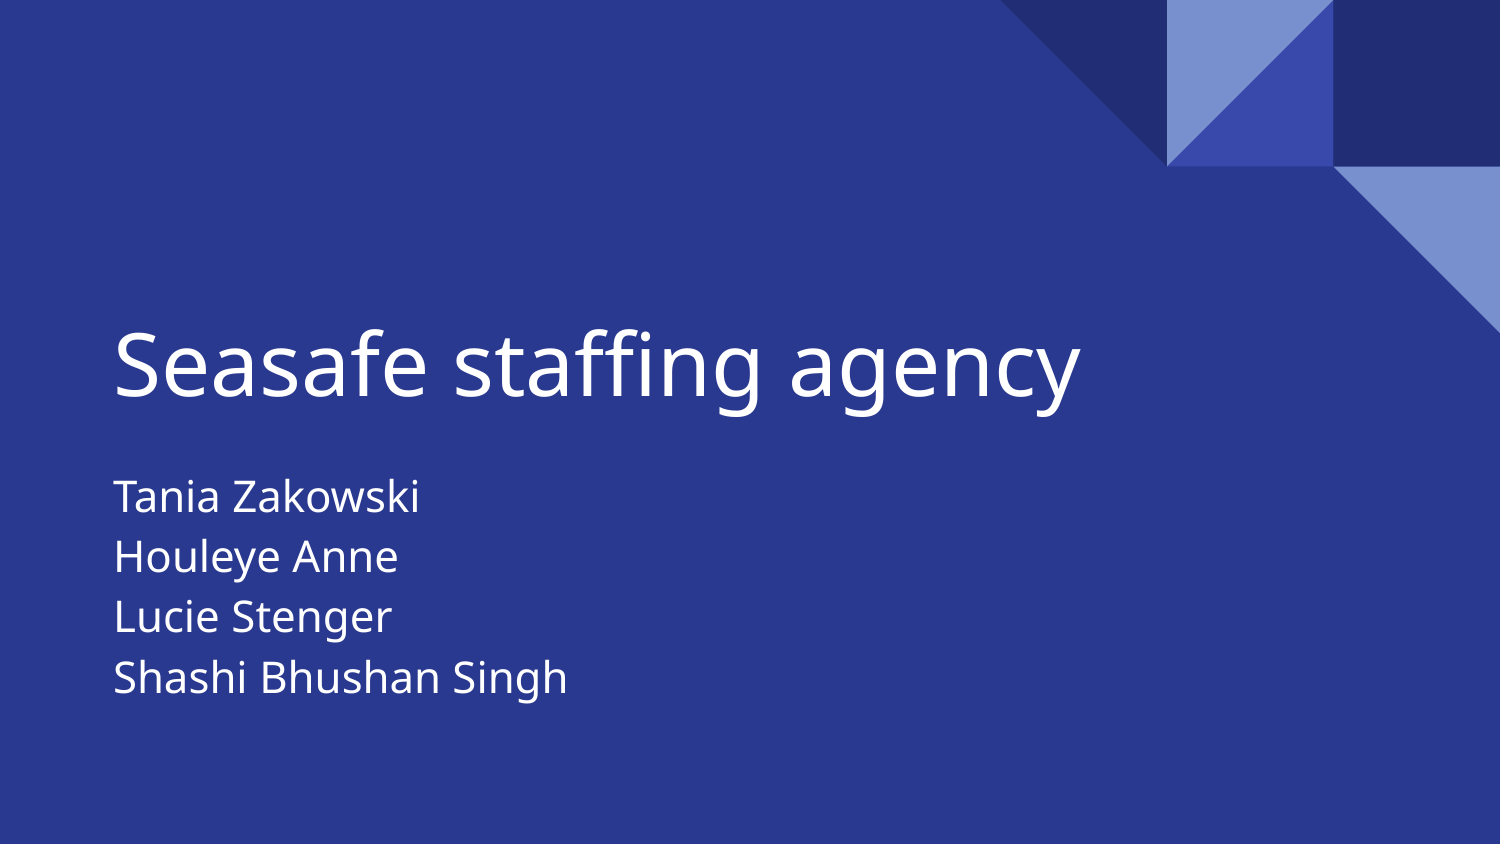

# Seasafe staffing agency
Tania Zakowski
Houleye Anne
Lucie Stenger
Shashi Bhushan Singh